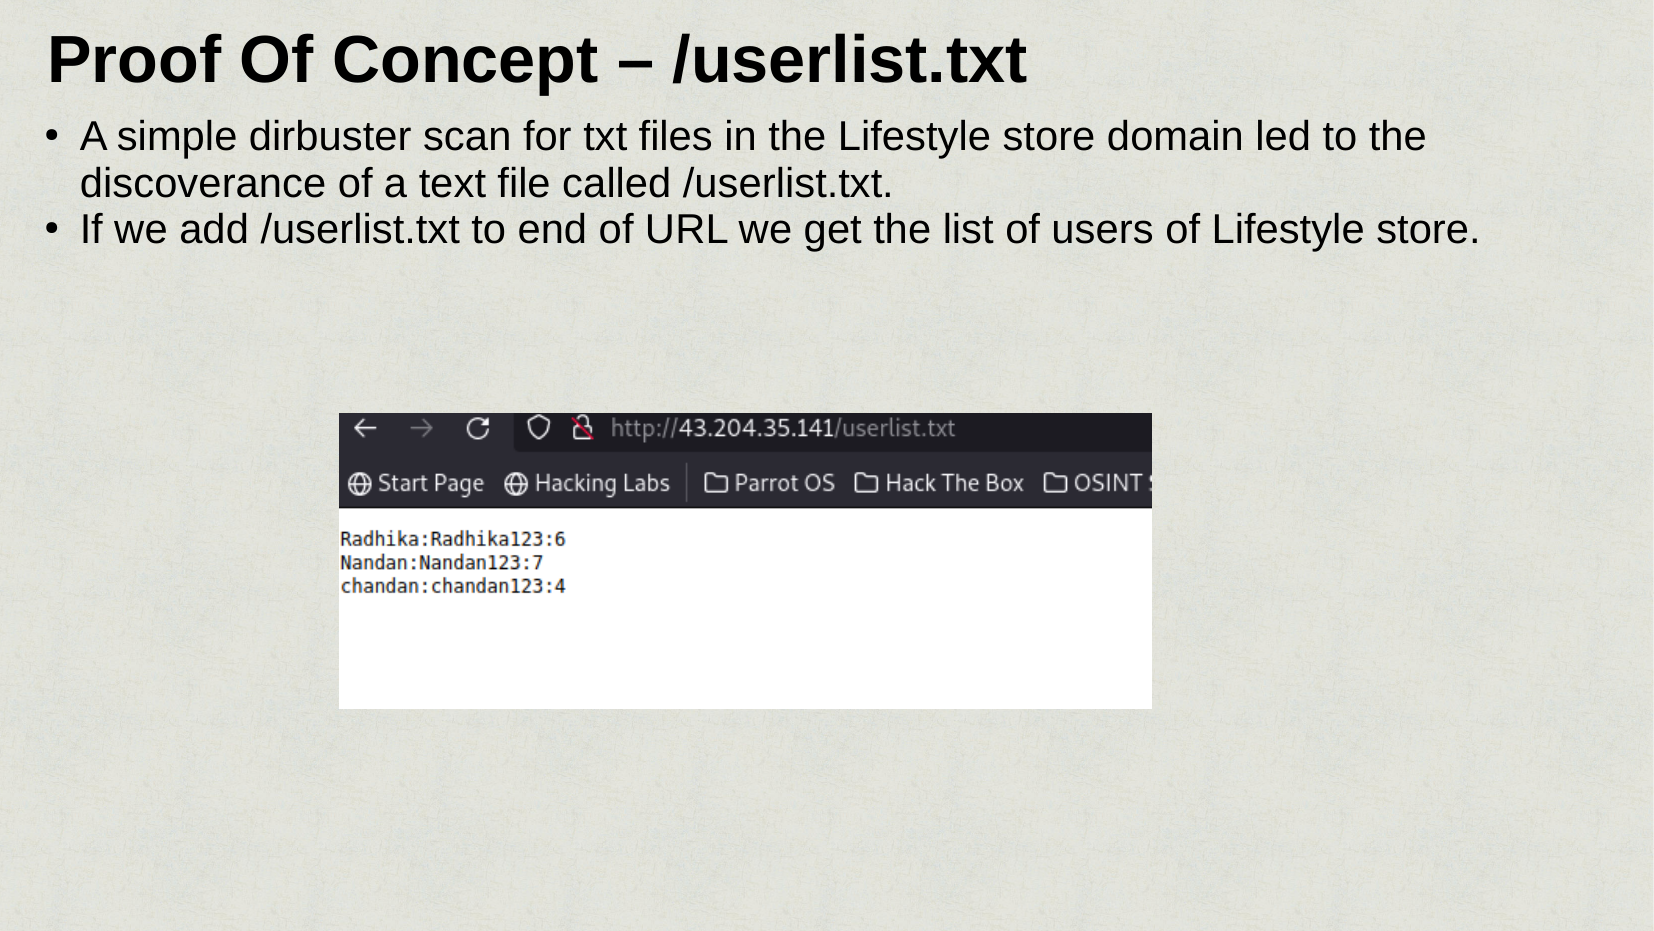

# Proof Of Concept – /userlist.txt
A simple dirbuster scan for txt files in the Lifestyle store domain led to the discoverance of a text file called /userlist.txt.
If we add /userlist.txt to end of URL we get the list of users of Lifestyle store.